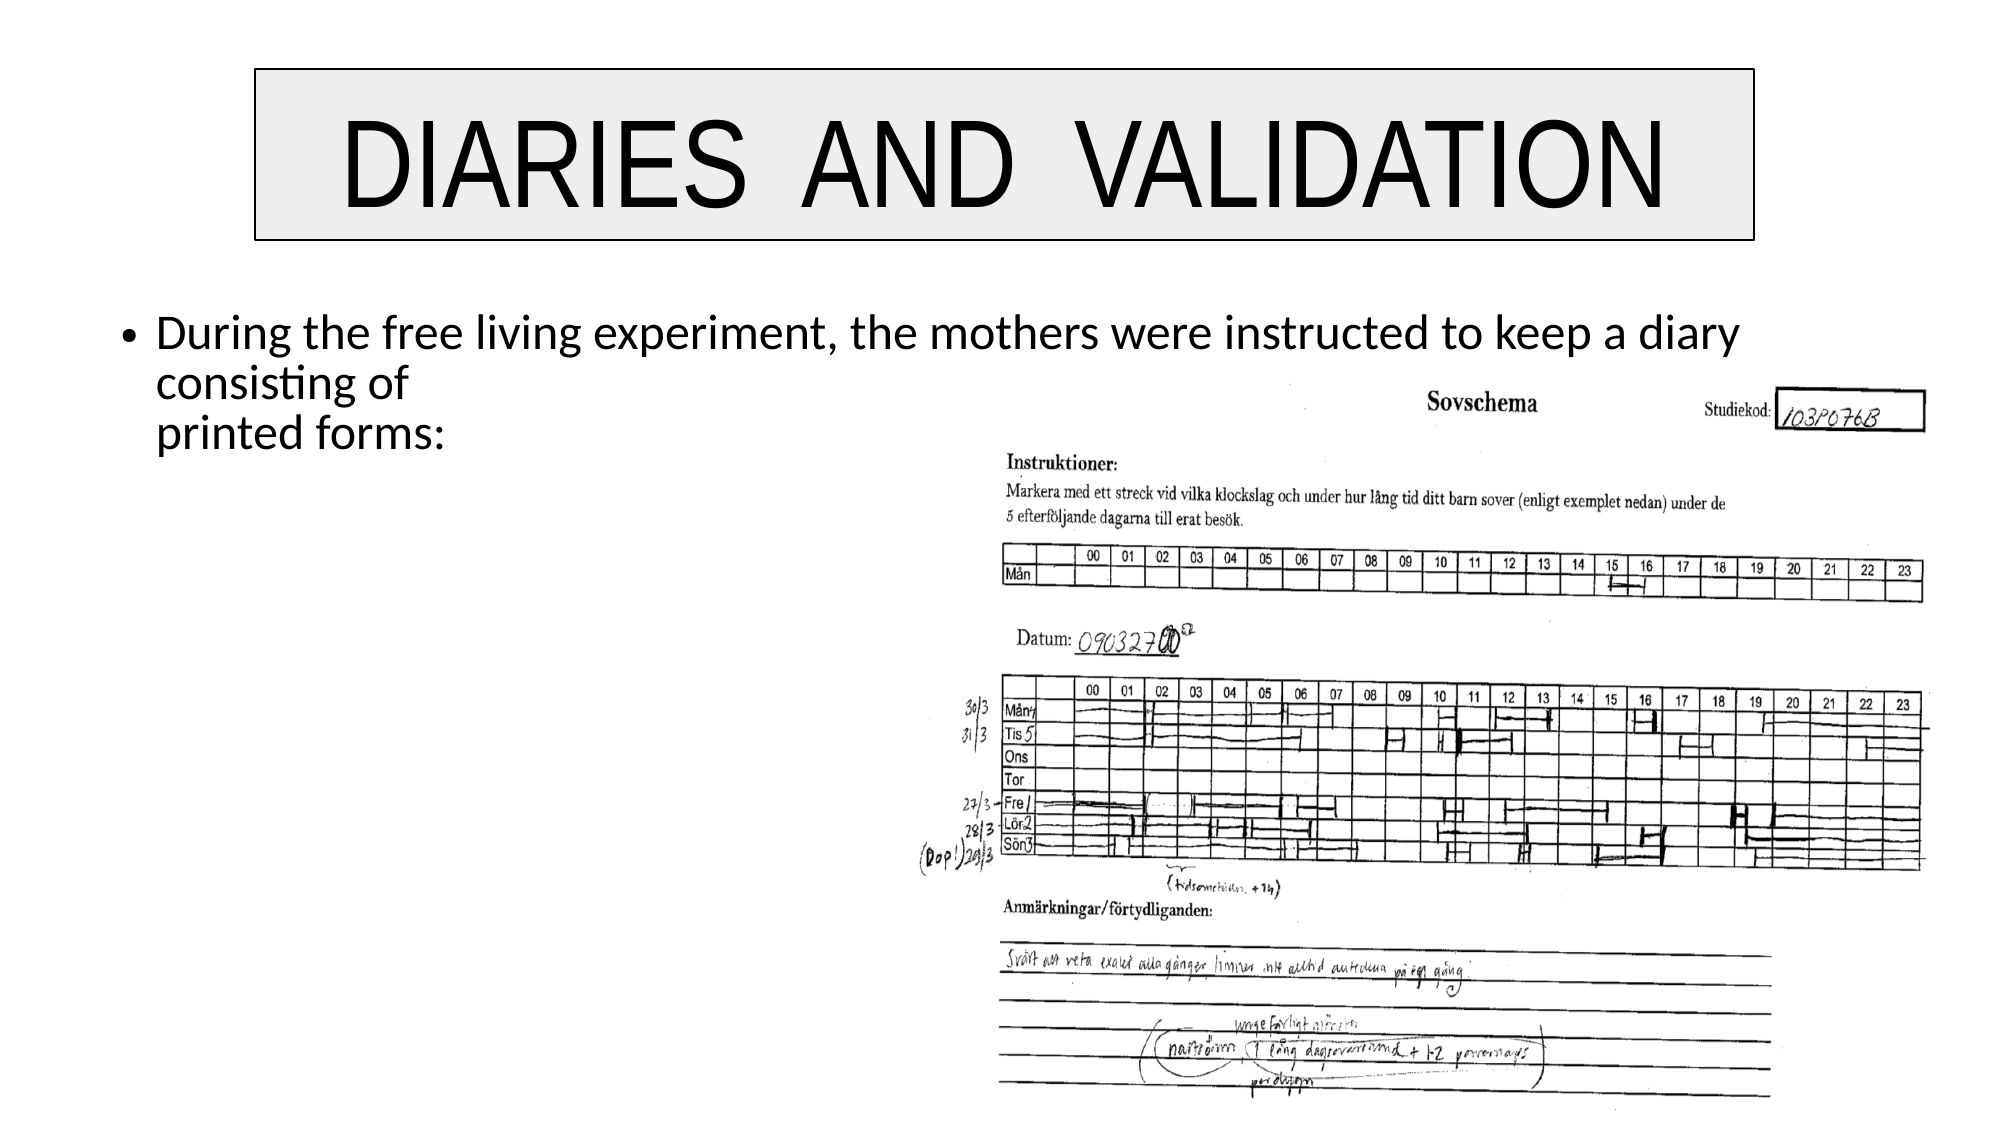

DIARIES AND VALIDATION
During the free living experiment, the mothers were instructed to keep a diary consisting of
printed forms: